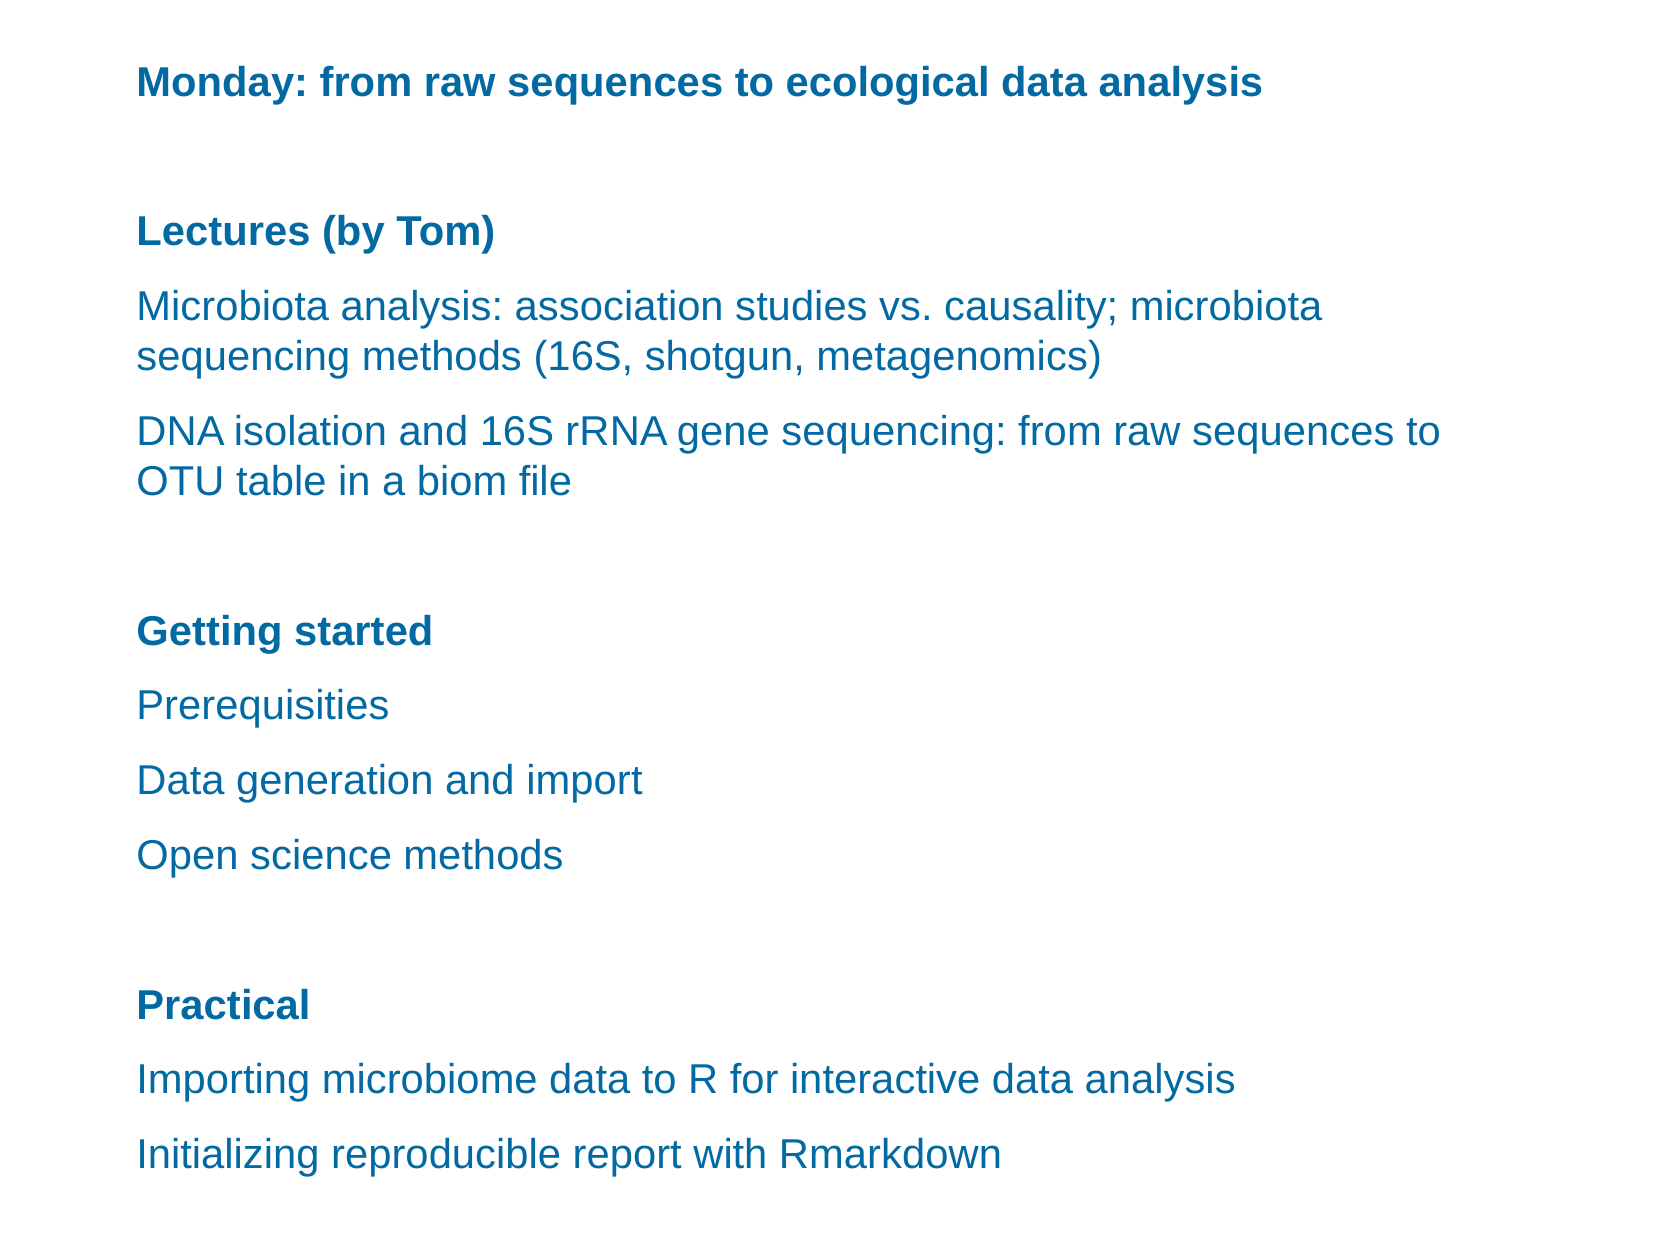

Monday: from raw sequences to ecological data analysis
Lectures (by Tom)
Microbiota analysis: association studies vs. causality; microbiota sequencing methods (16S, shotgun, metagenomics)
DNA isolation and 16S rRNA gene sequencing: from raw sequences to OTU table in a biom file
Getting started
Prerequisities
Data generation and import
Open science methods
Practical
Importing microbiome data to R for interactive data analysis
Initializing reproducible report with Rmarkdown